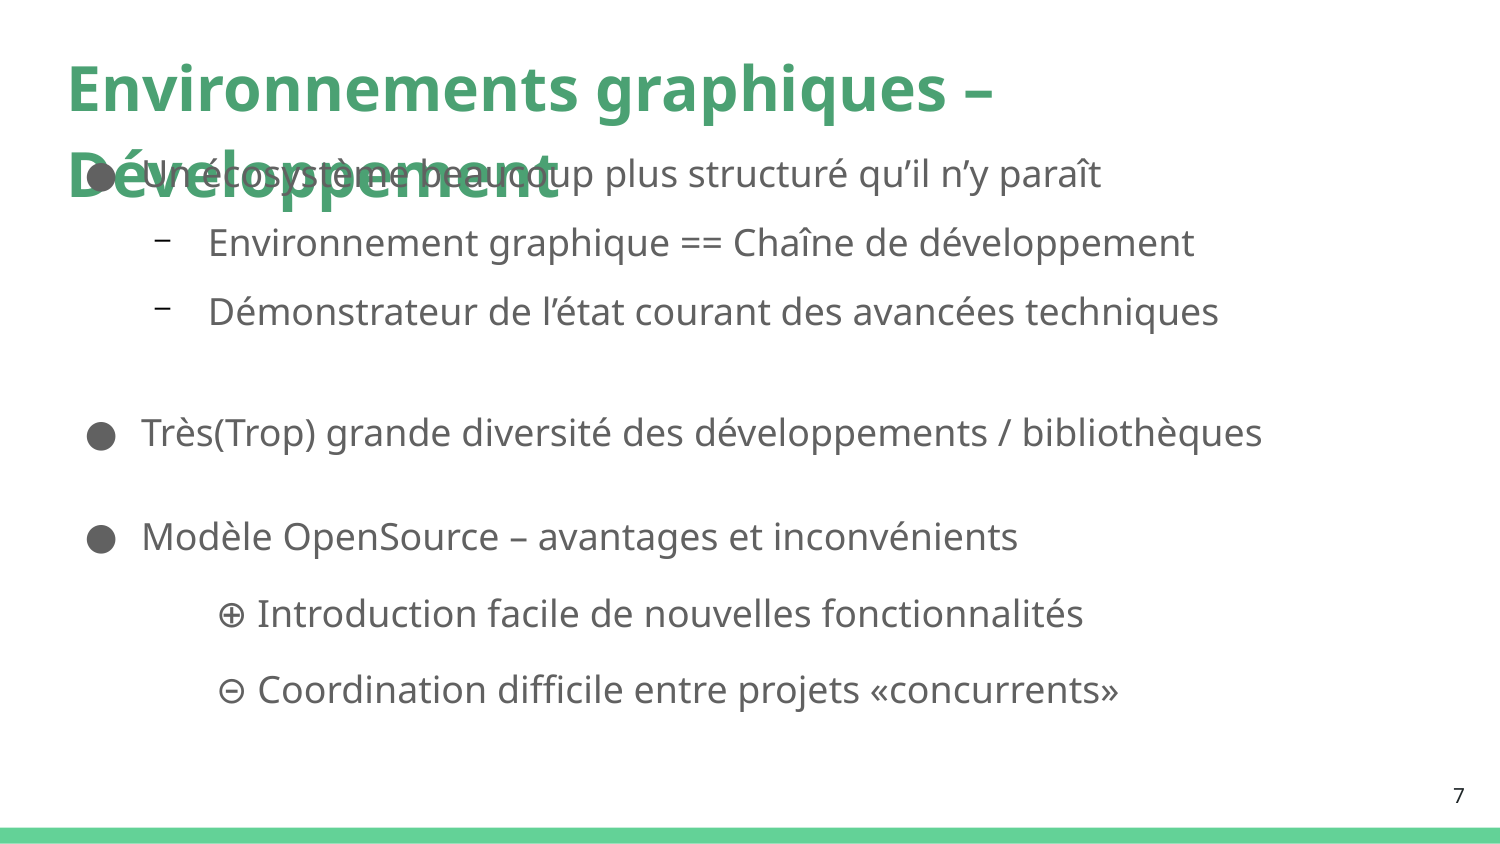

# Environnements graphiques – Développement
Un écosystème beaucoup plus structuré qu’il n’y paraît
Environnement graphique == Chaîne de développement
Démonstrateur de l’état courant des avancées techniques
Très(Trop) grande diversité des développements / bibliothèques
Modèle OpenSource – avantages et inconvénients
		⊕ Introduction facile de nouvelles fonctionnalités
		⊝ Coordination difficile entre projets «concurrents»